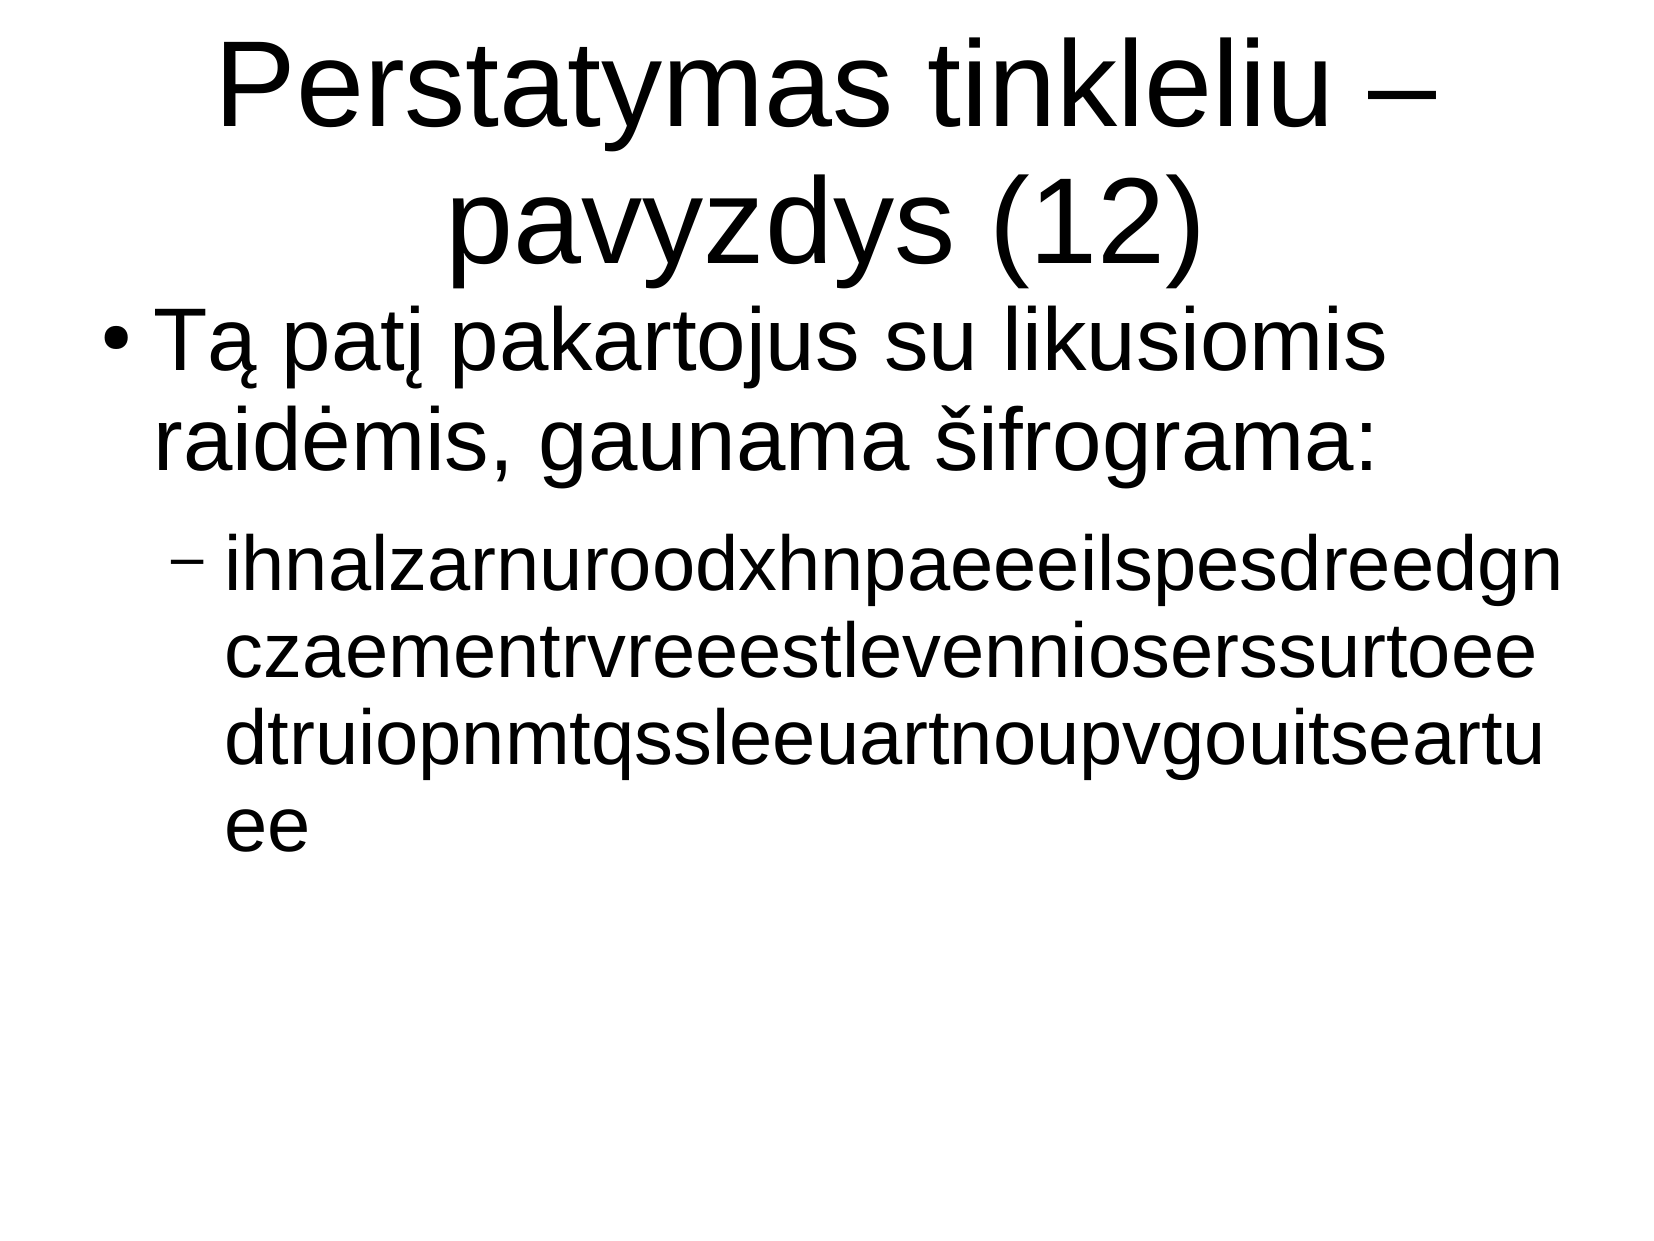

# Perstatymas tinkleliu – pavyzdys (12)
Tą patį pakartojus su likusiomis raidėmis, gaunama šifrograma:
ihnalzarnuroodxhnpaeeeilspesdreedgnczaementrvreeestlevennioserssurtoeedtruiopnmtqssleeuartnoupvgouitseartuee